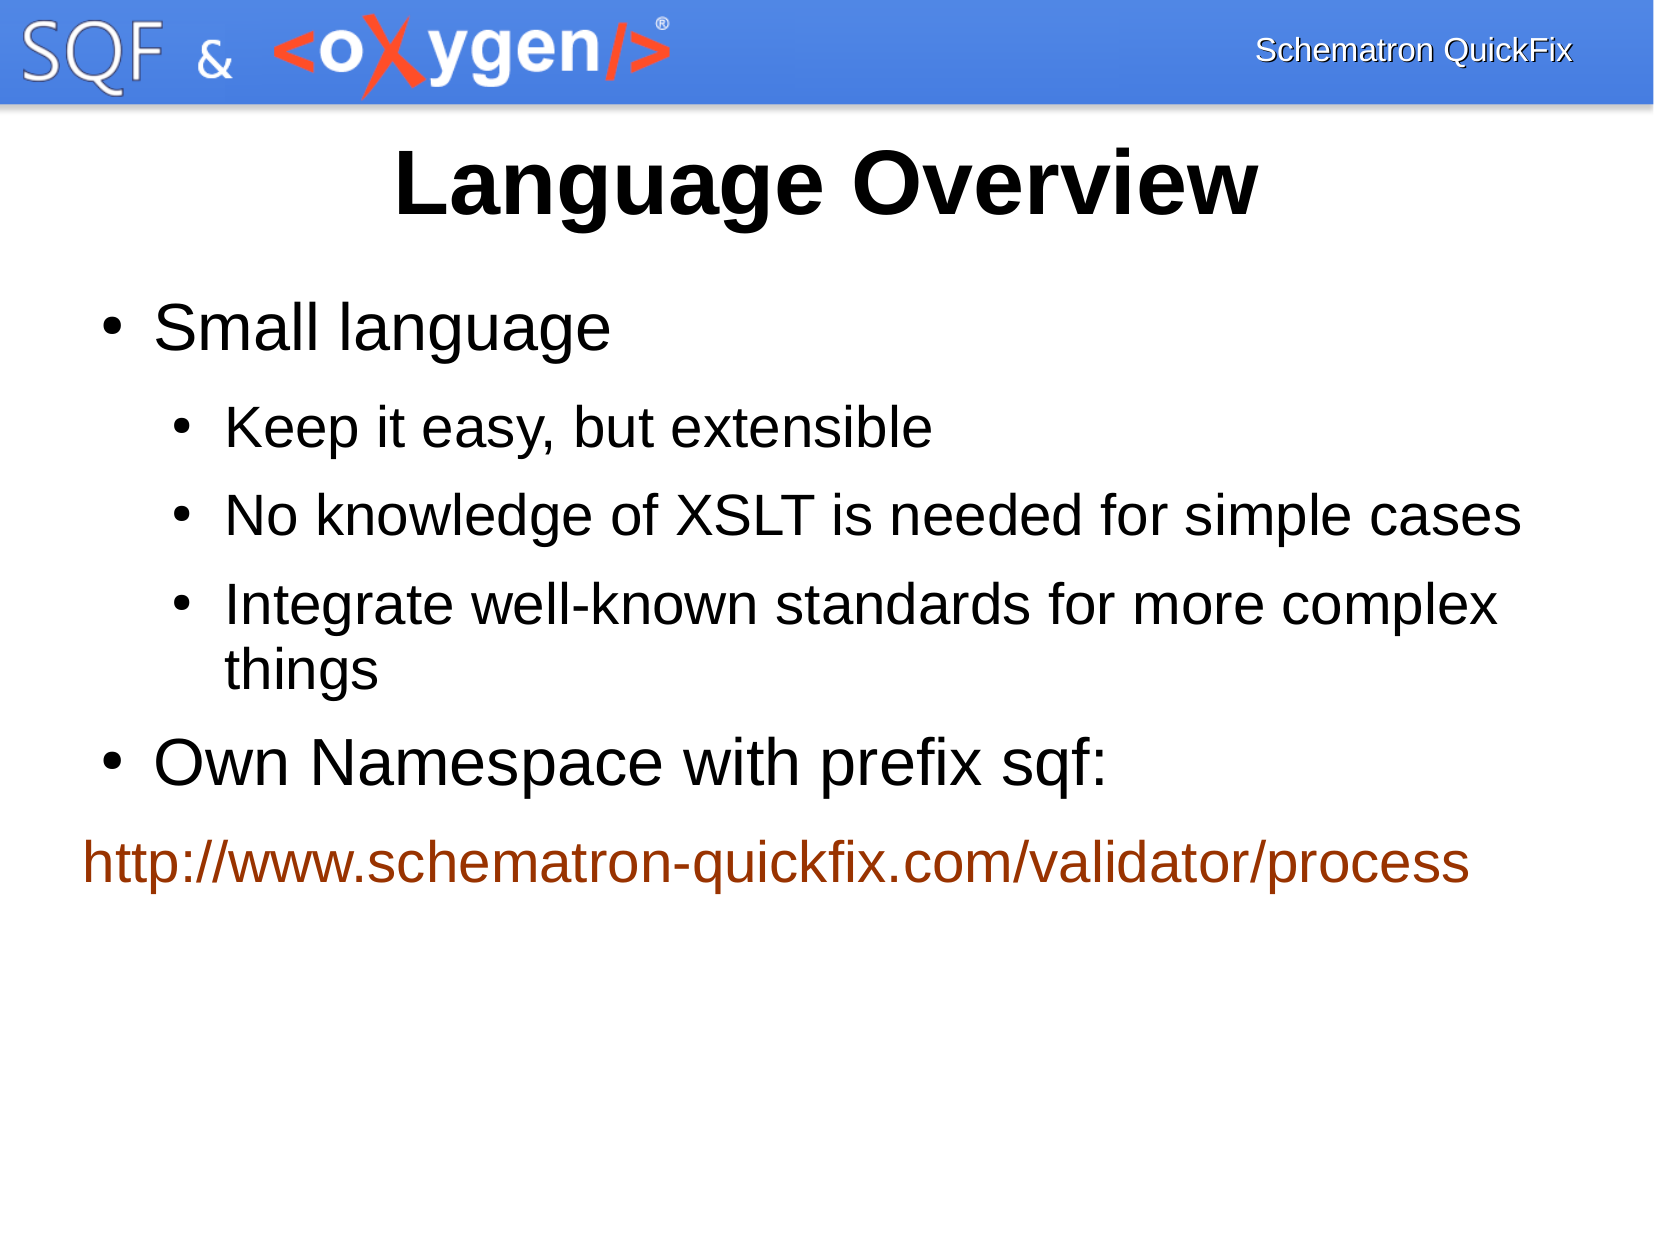

# Language Overview
Small language
Keep it easy, but extensible
No knowledge of XSLT is needed for simple cases
Integrate well-known standards for more complex things
Own Namespace with prefix sqf:
http://www.schematron-quickfix.com/validator/process